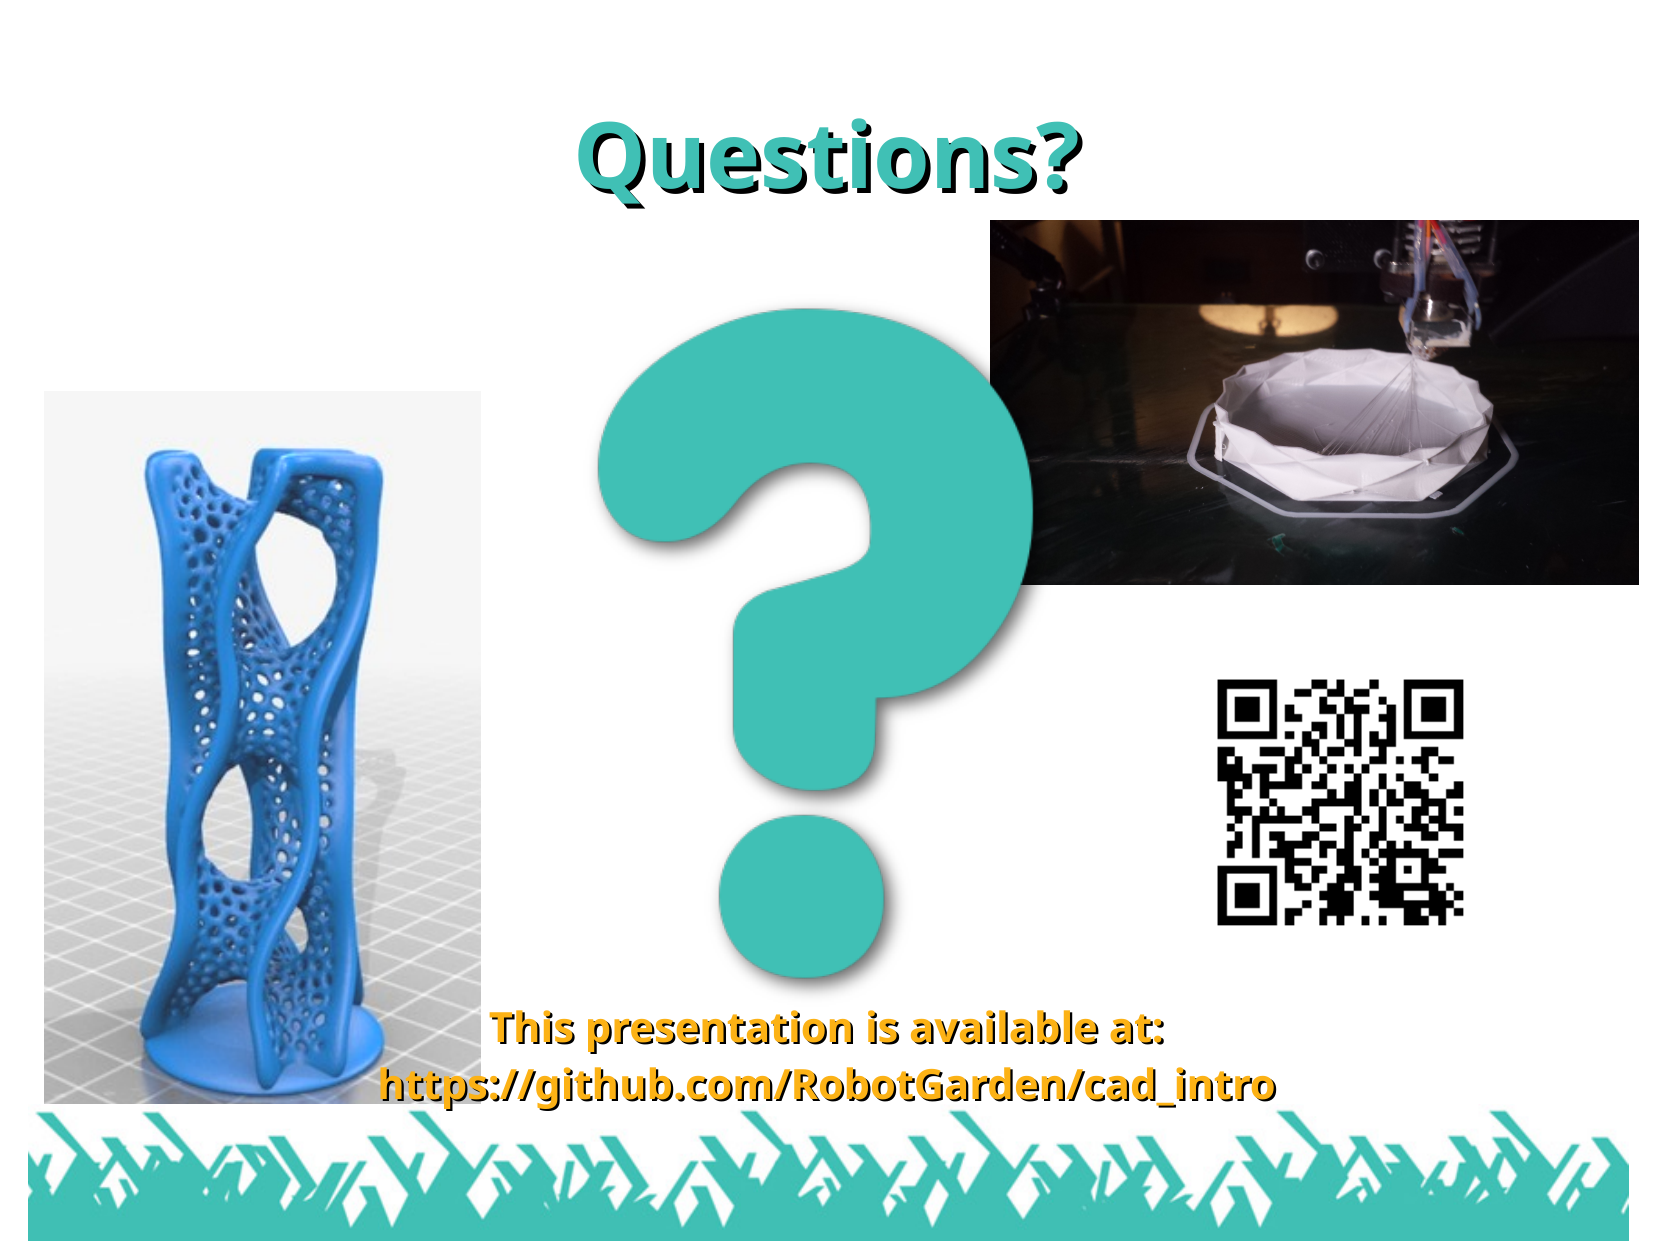

# Questions?
This presentation is available at:
https://github.com/RobotGarden/cad_intro